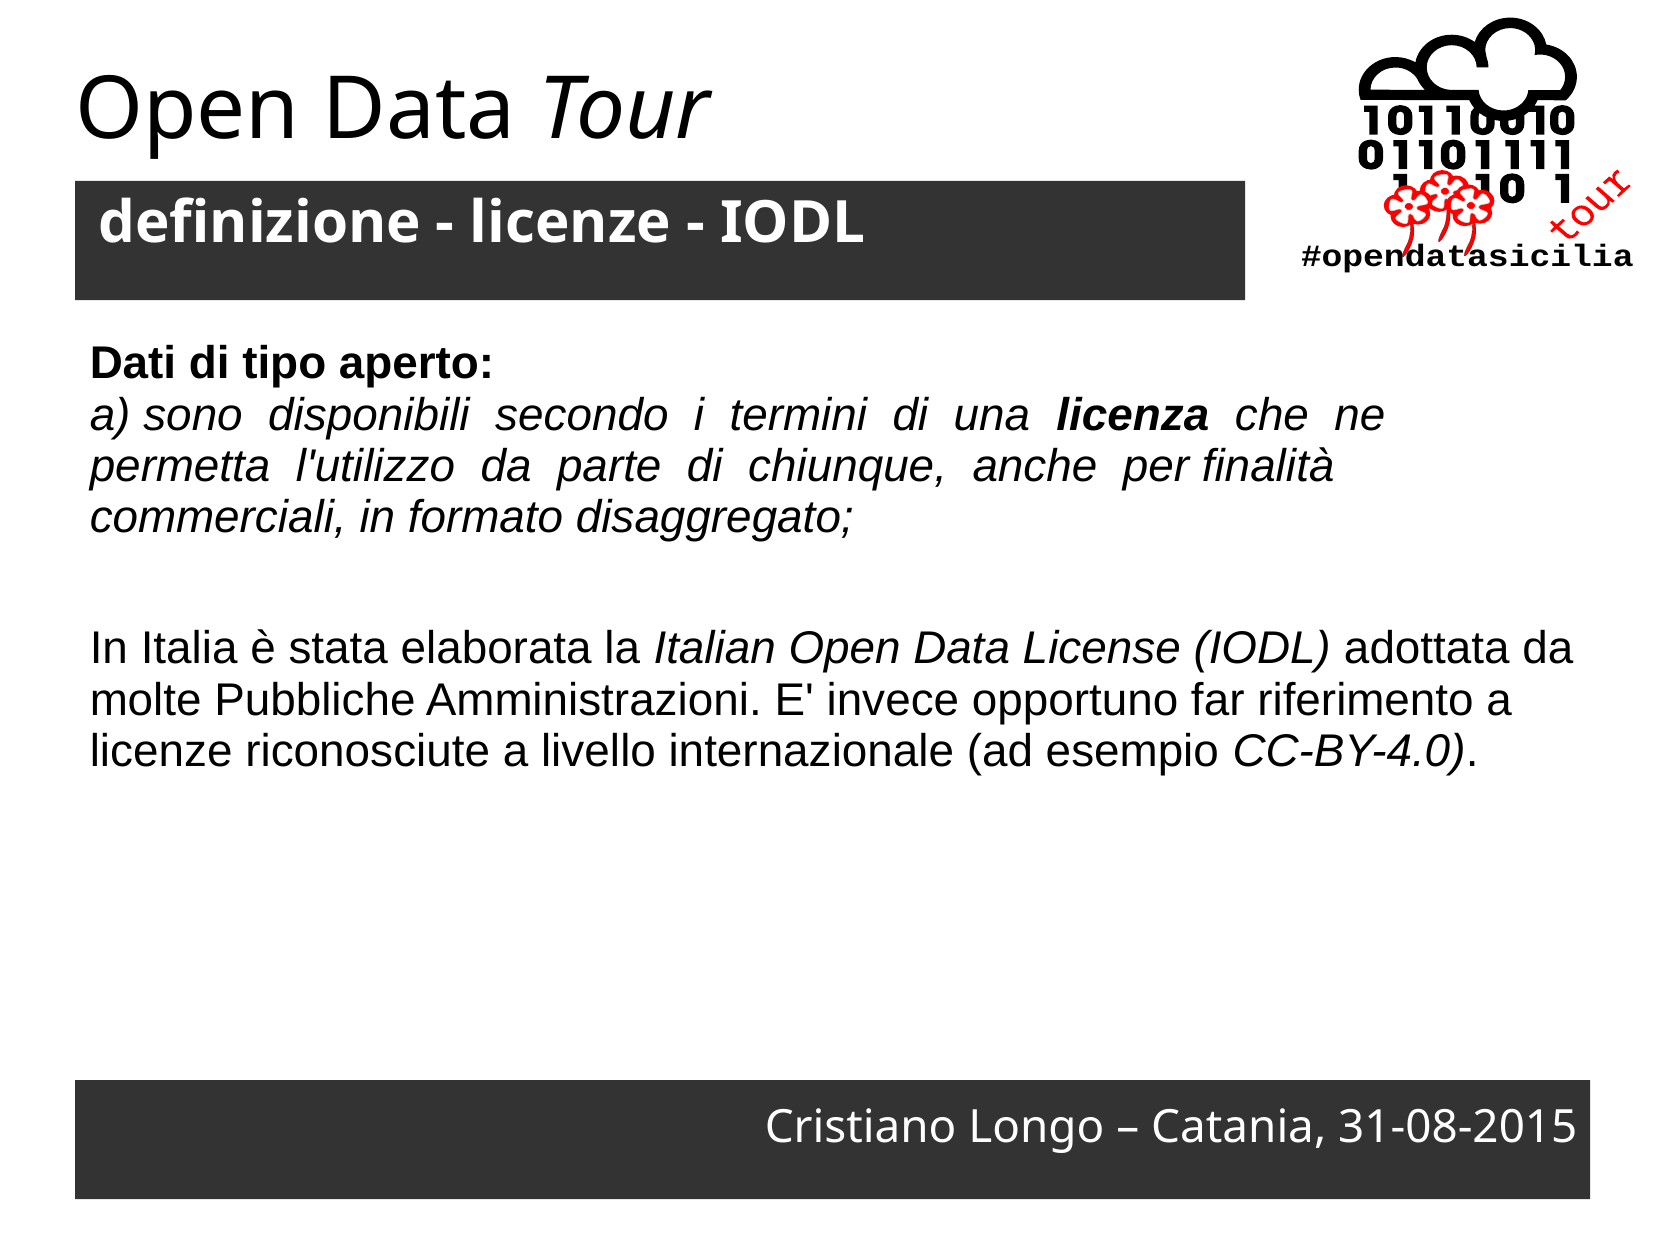

# Open Data Tour
 definizione - licenze - IODL
Dati di tipo aperto:
a) sono disponibili secondo i termini di una licenza che ne permetta l'utilizzo da parte di chiunque, anche per finalità commerciali, in formato disaggregato;
In Italia è stata elaborata la Italian Open Data License (IODL) adottata da molte Pubbliche Amministrazioni. E' invece opportuno far riferimento a licenze riconosciute a livello internazionale (ad esempio CC-BY-4.0).
 Cristiano Longo – Catania, 31-08-2015